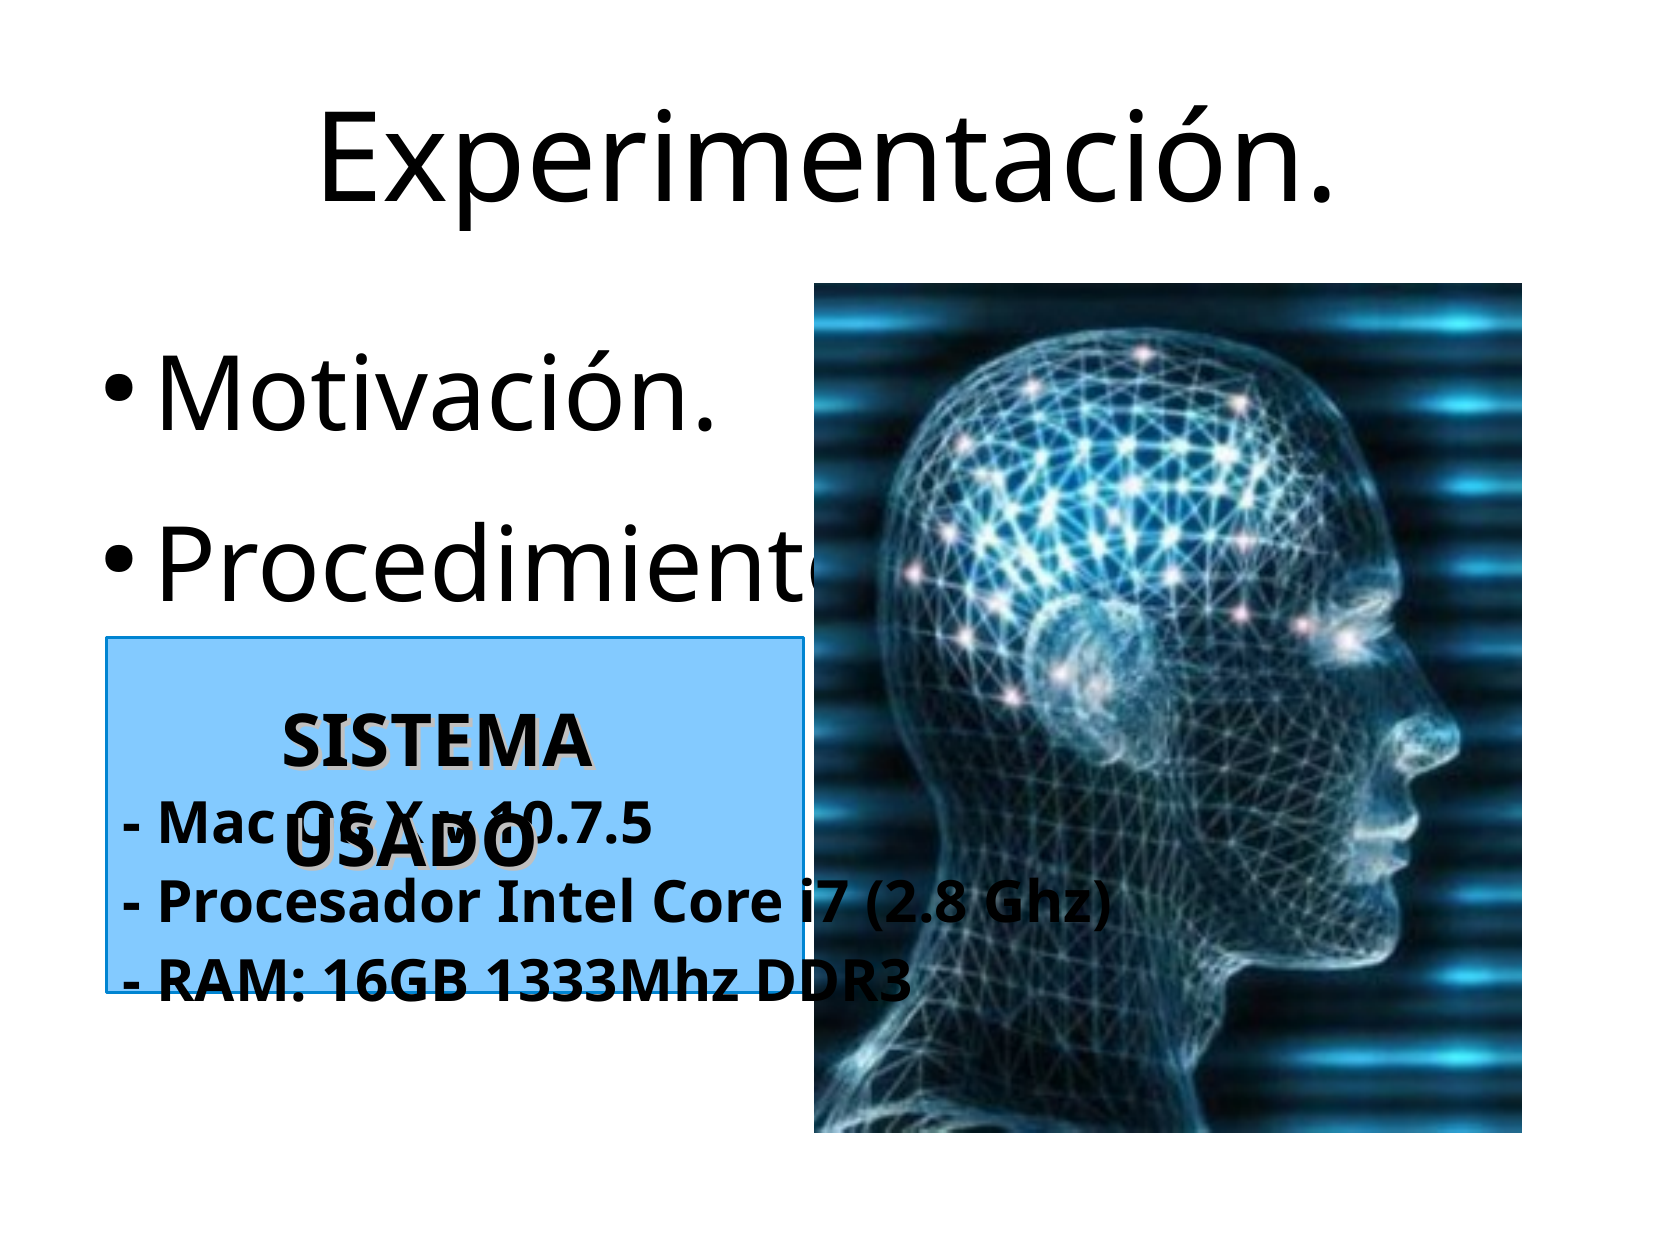

# Experimentación.
Motivación.
Procedimiento.
- Mac OS X v 10.7.5
- Procesador Intel Core i7 (2.8 Ghz)
- RAM: 16GB 1333Mhz DDR3
SISTEMA USADO